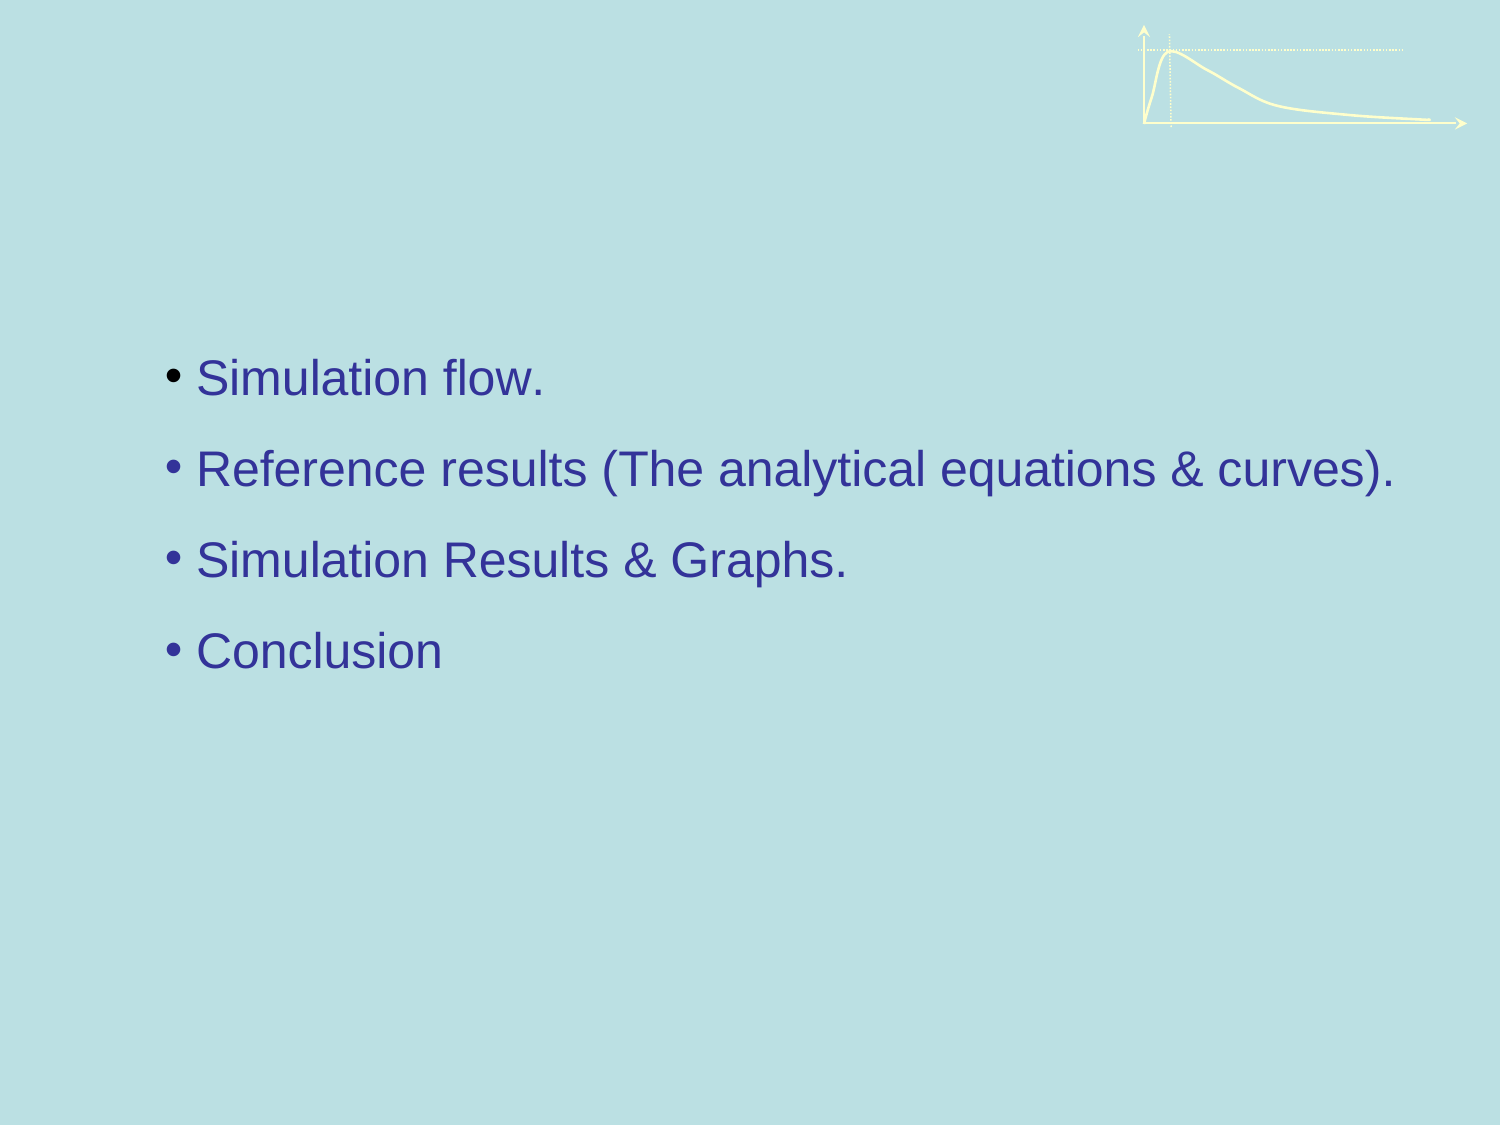

Simulation flow.
 Reference results (The analytical equations & curves).
 Simulation Results & Graphs.
 Conclusion